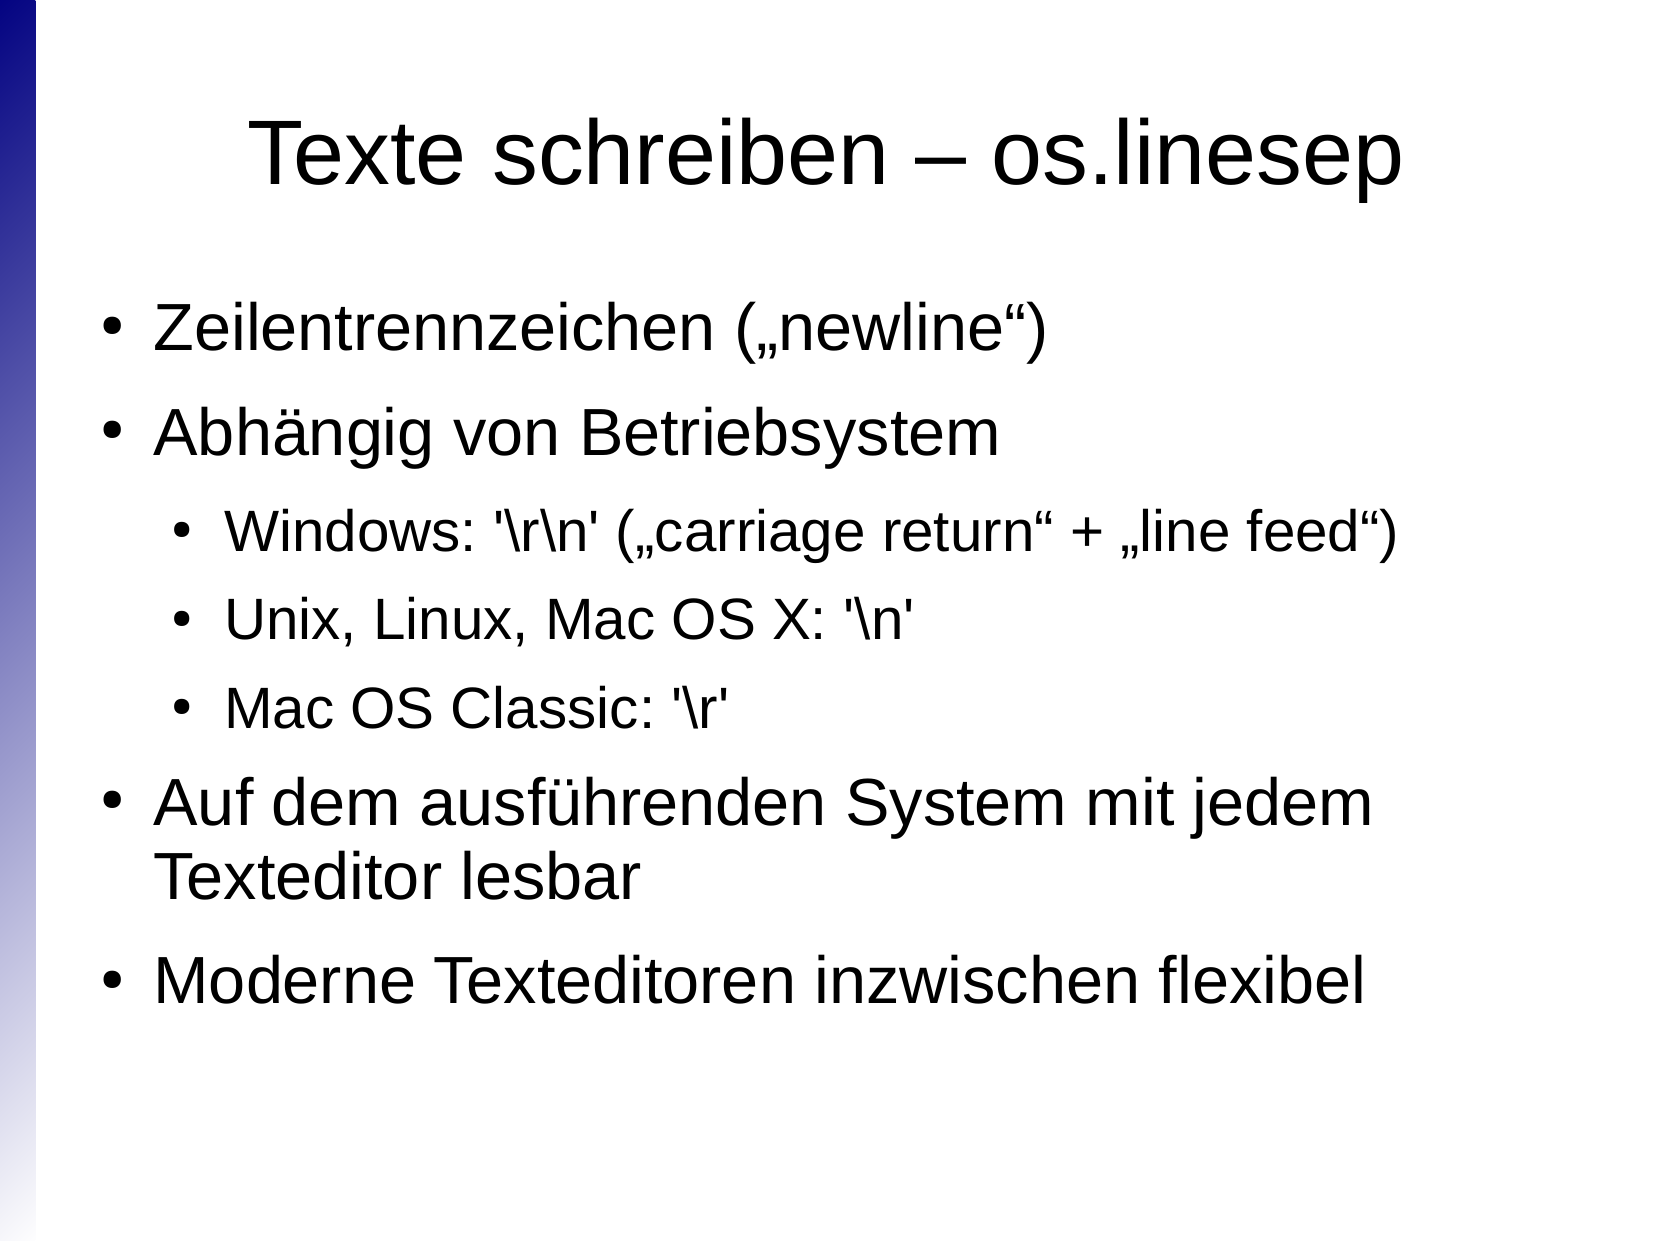

# Texte schreiben – os.linesep
Zeilentrennzeichen („newline“)
Abhängig von Betriebsystem
Windows: '\r\n' („carriage return“ + „line feed“)
Unix, Linux, Mac OS X: '\n'
Mac OS Classic: '\r'
Auf dem ausführenden System mit jedem Texteditor lesbar
Moderne Texteditoren inzwischen flexibel